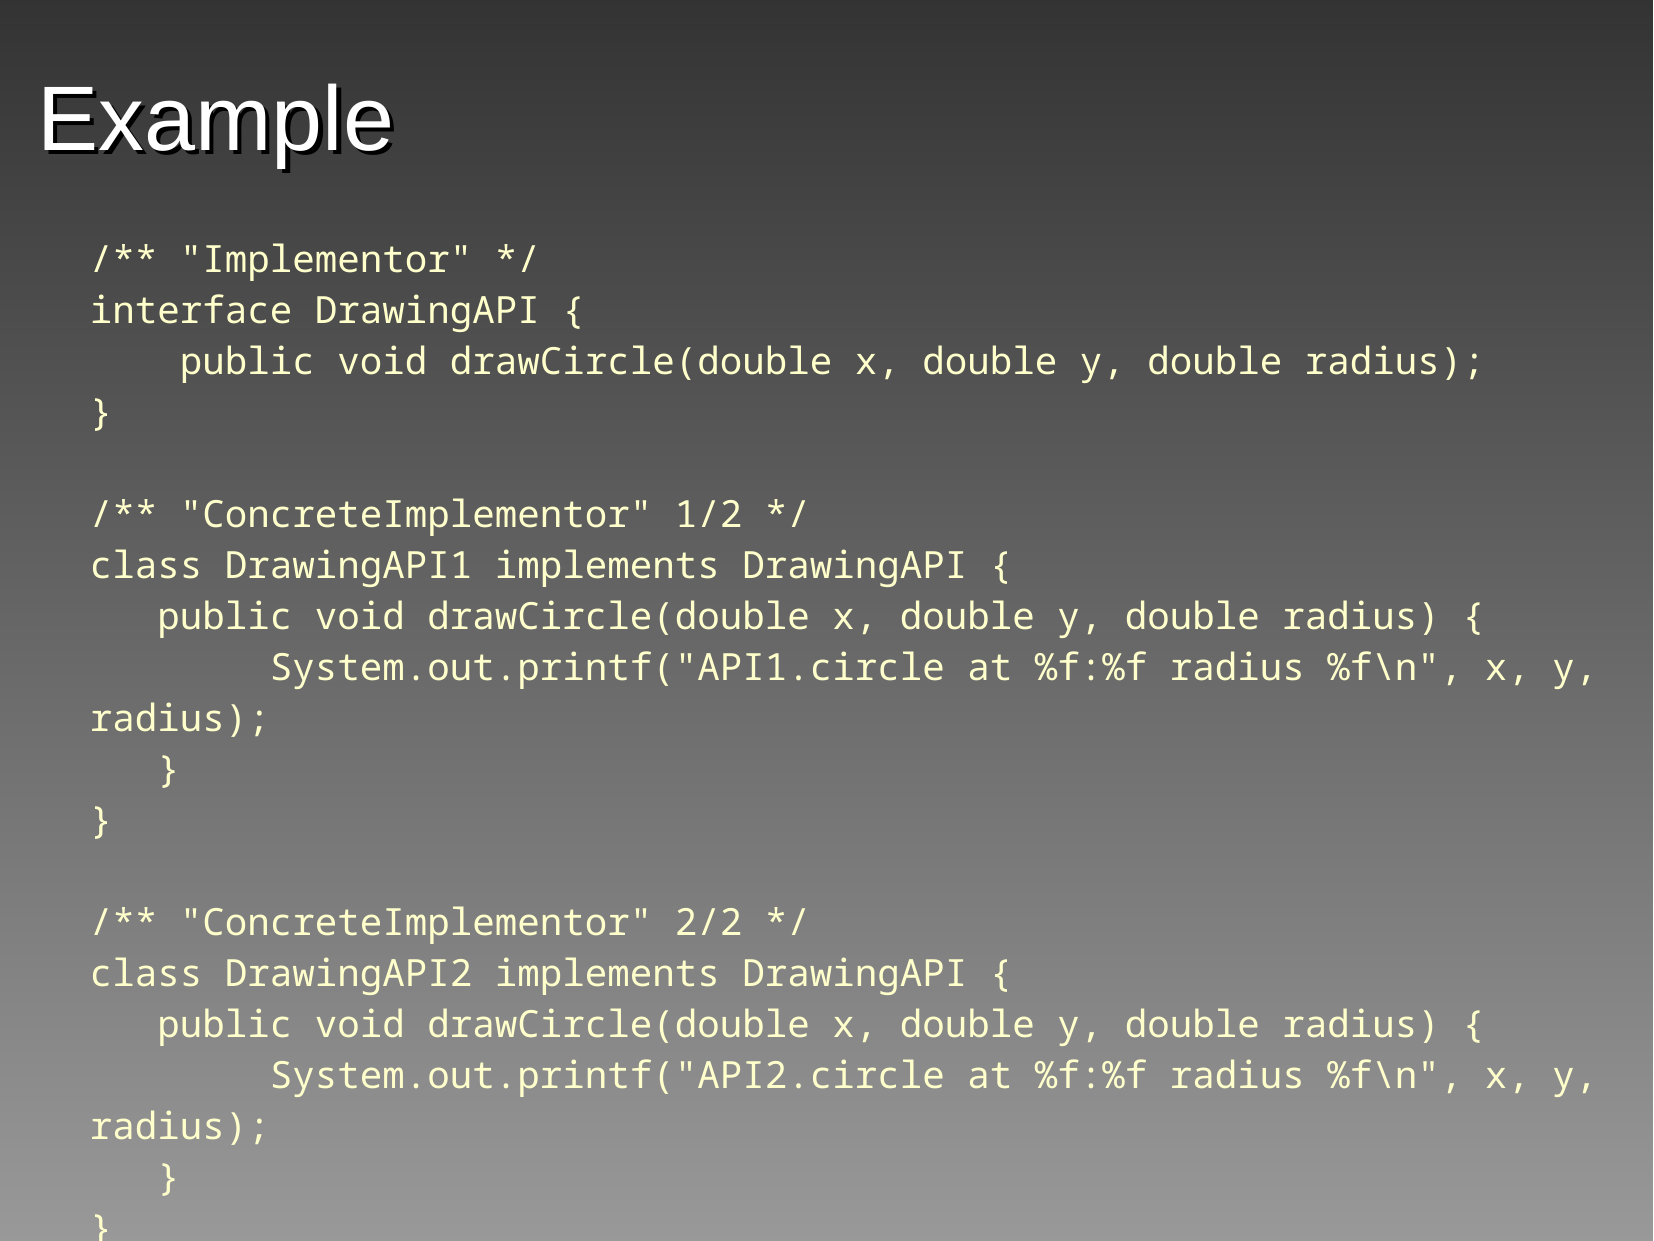

# Example
/** "Implementor" */
interface DrawingAPI {
 public void drawCircle(double x, double y, double radius);
}
/** "ConcreteImplementor" 1/2 */
class DrawingAPI1 implements DrawingAPI {
 public void drawCircle(double x, double y, double radius) {
 System.out.printf("API1.circle at %f:%f radius %f\n", x, y, radius);
 }
}
/** "ConcreteImplementor" 2/2 */
class DrawingAPI2 implements DrawingAPI {
 public void drawCircle(double x, double y, double radius) {
 System.out.printf("API2.circle at %f:%f radius %f\n", x, y, radius);
 }
}